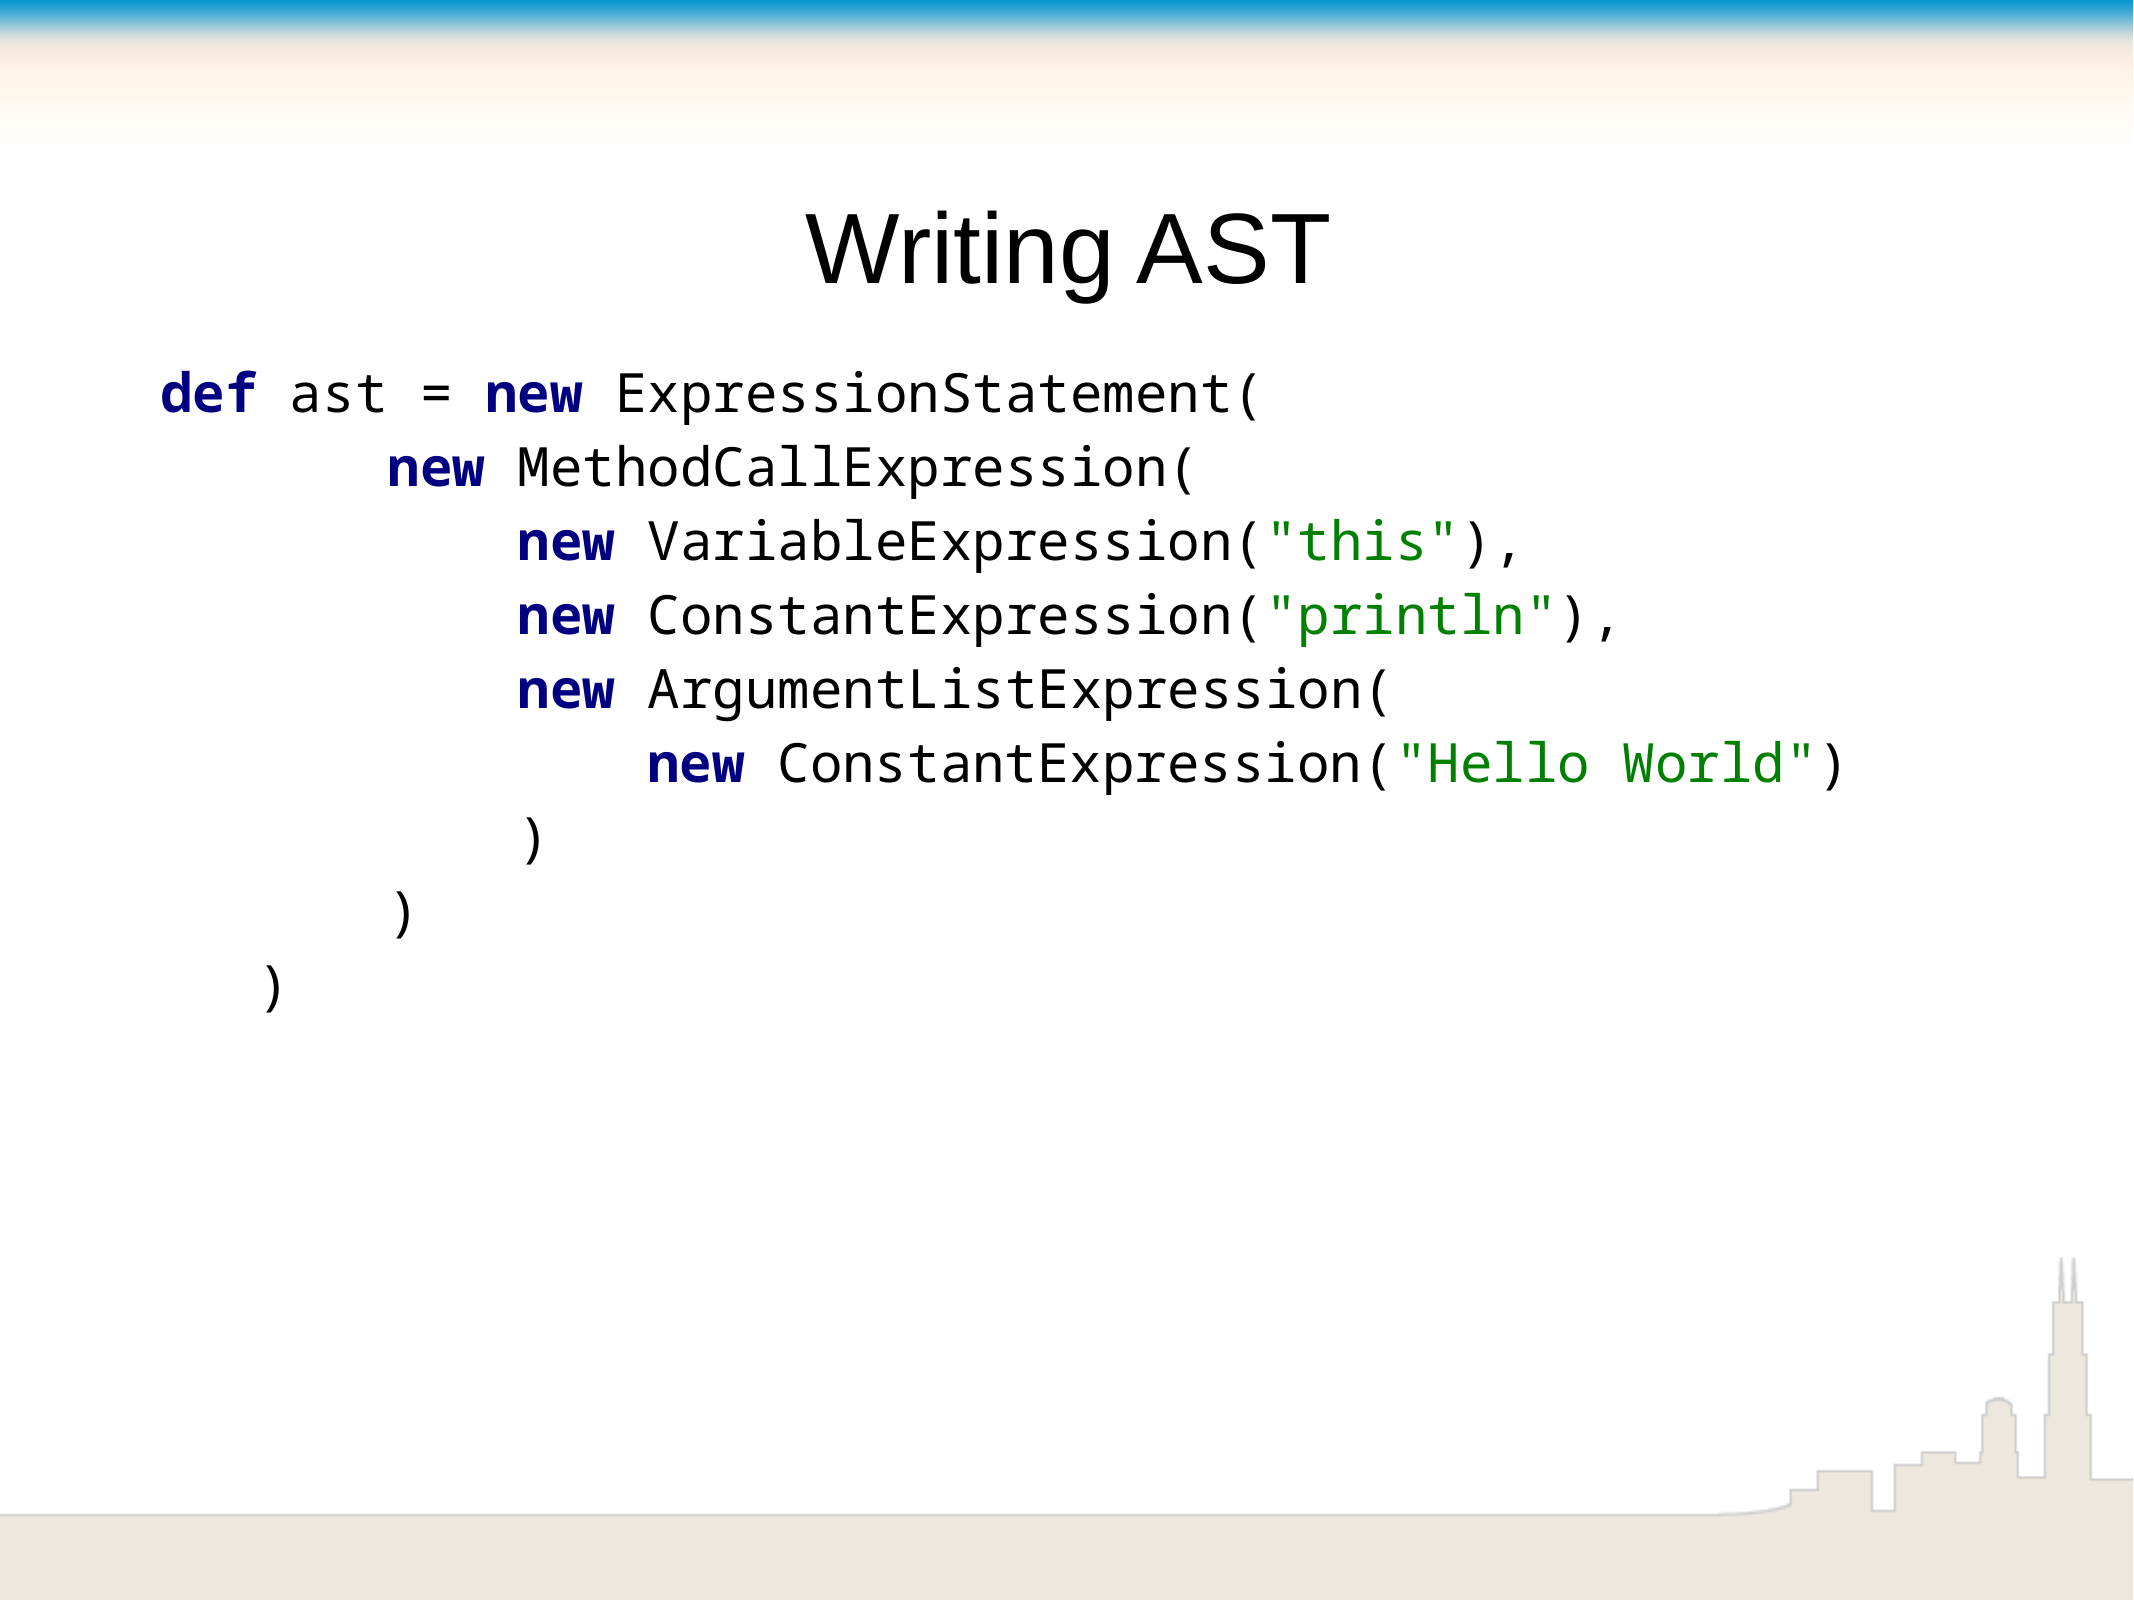

Writing AST
# def ast = new ExpressionStatement( new MethodCallExpression( new VariableExpression("this"), new ConstantExpression("println"), new ArgumentListExpression( new ConstantExpression("Hello World") ) ) )